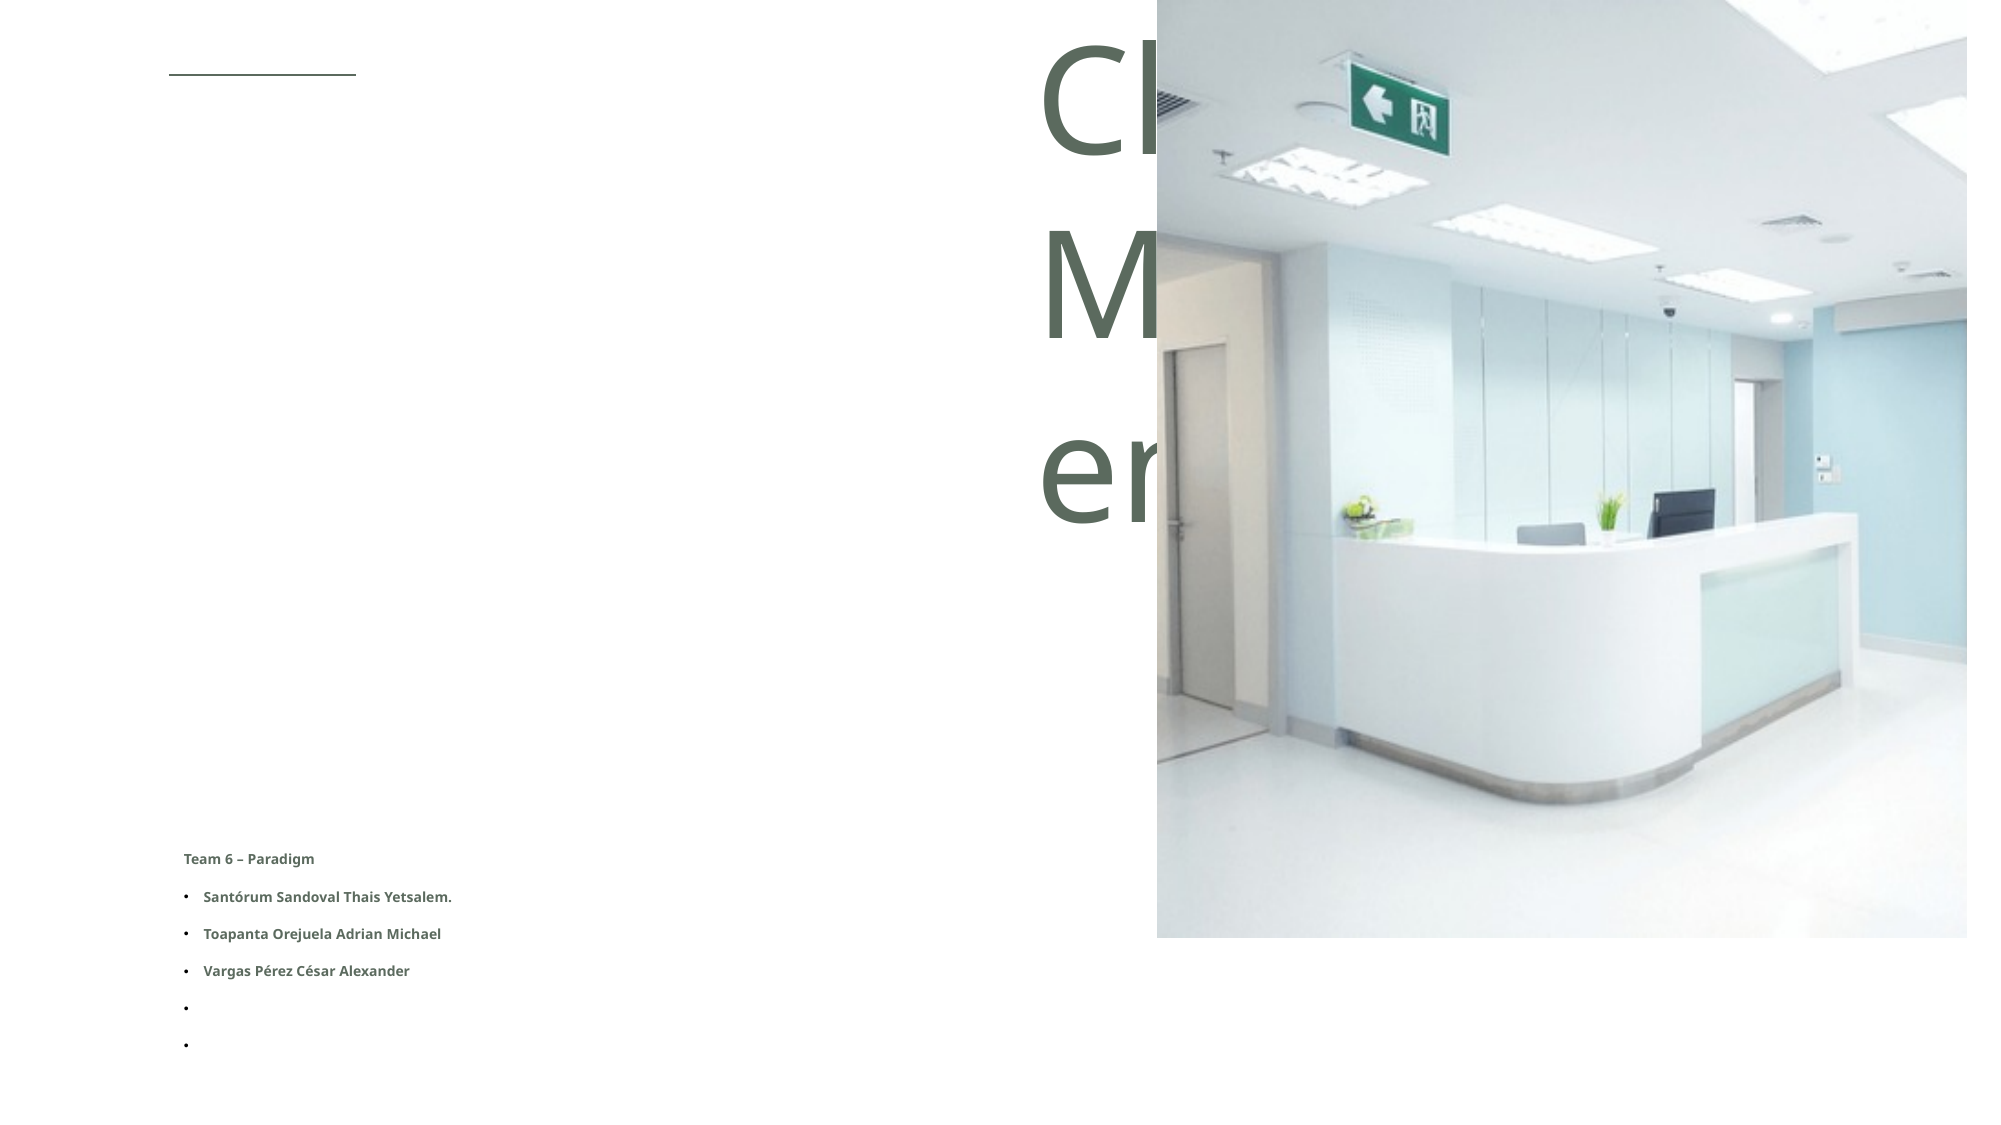

# Clinic Management System
Team 6 – Paradigm
Santórum Sandoval Thais Yetsalem.
Toapanta Orejuela Adrian Michael
Vargas Pérez César Alexander